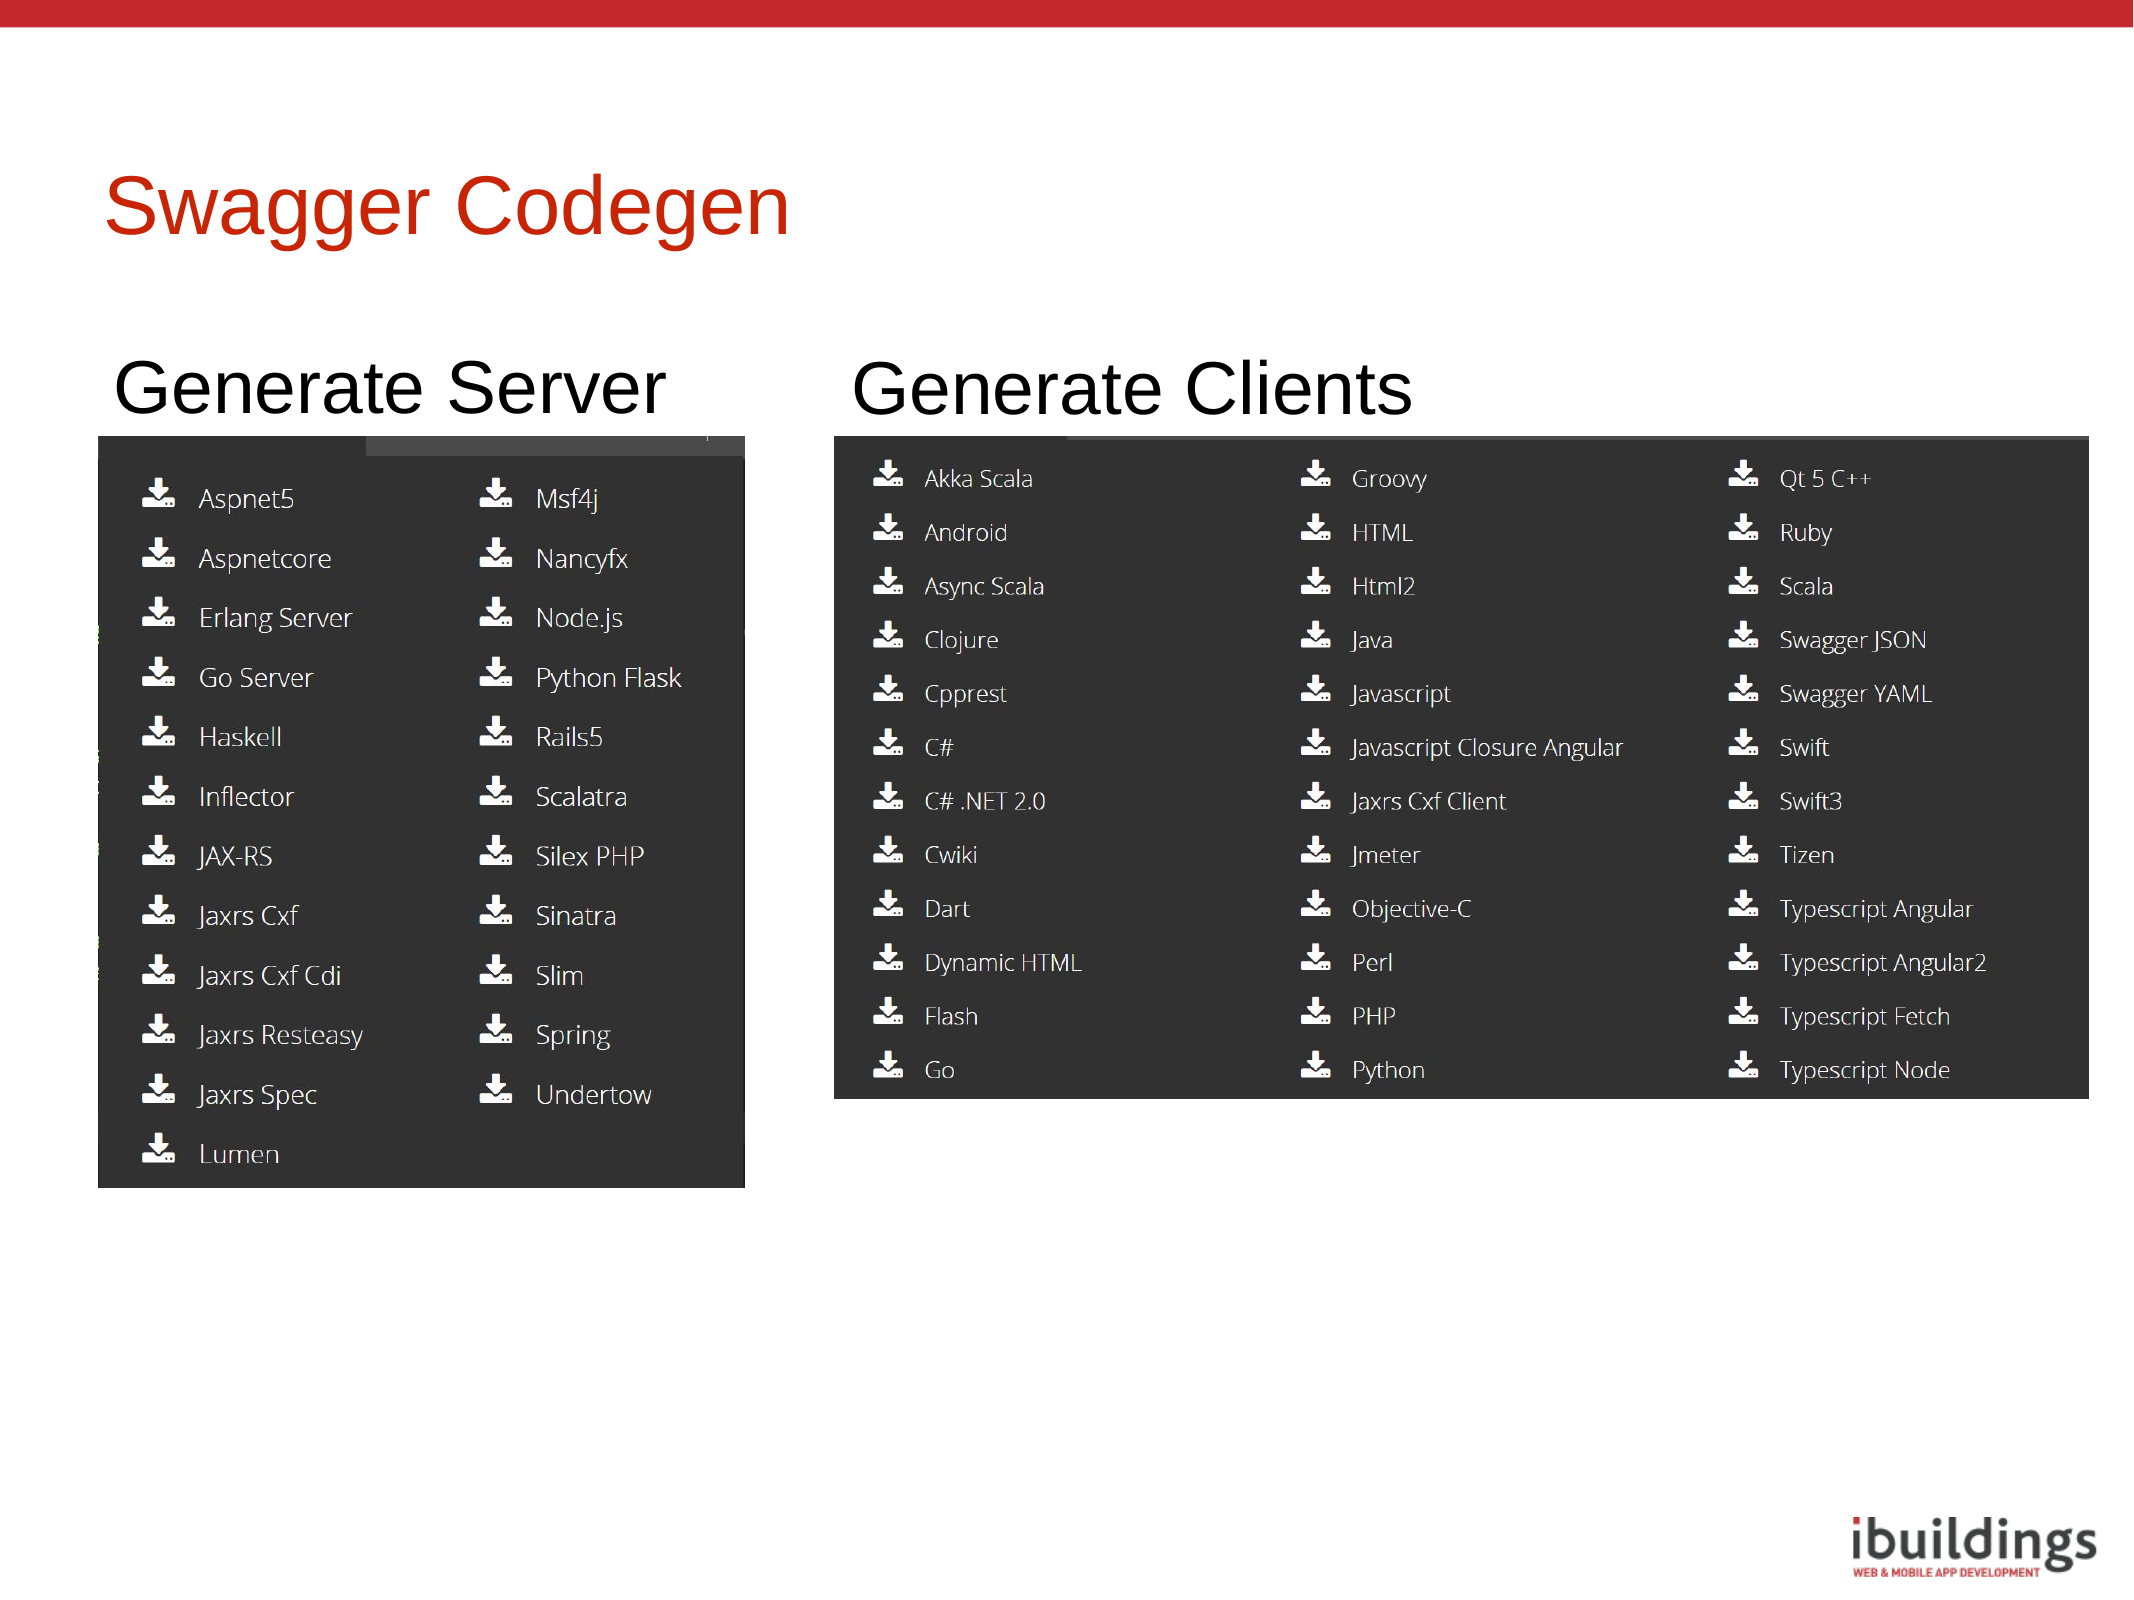

# Swagger Codegen
Generate Server
Generate Clients